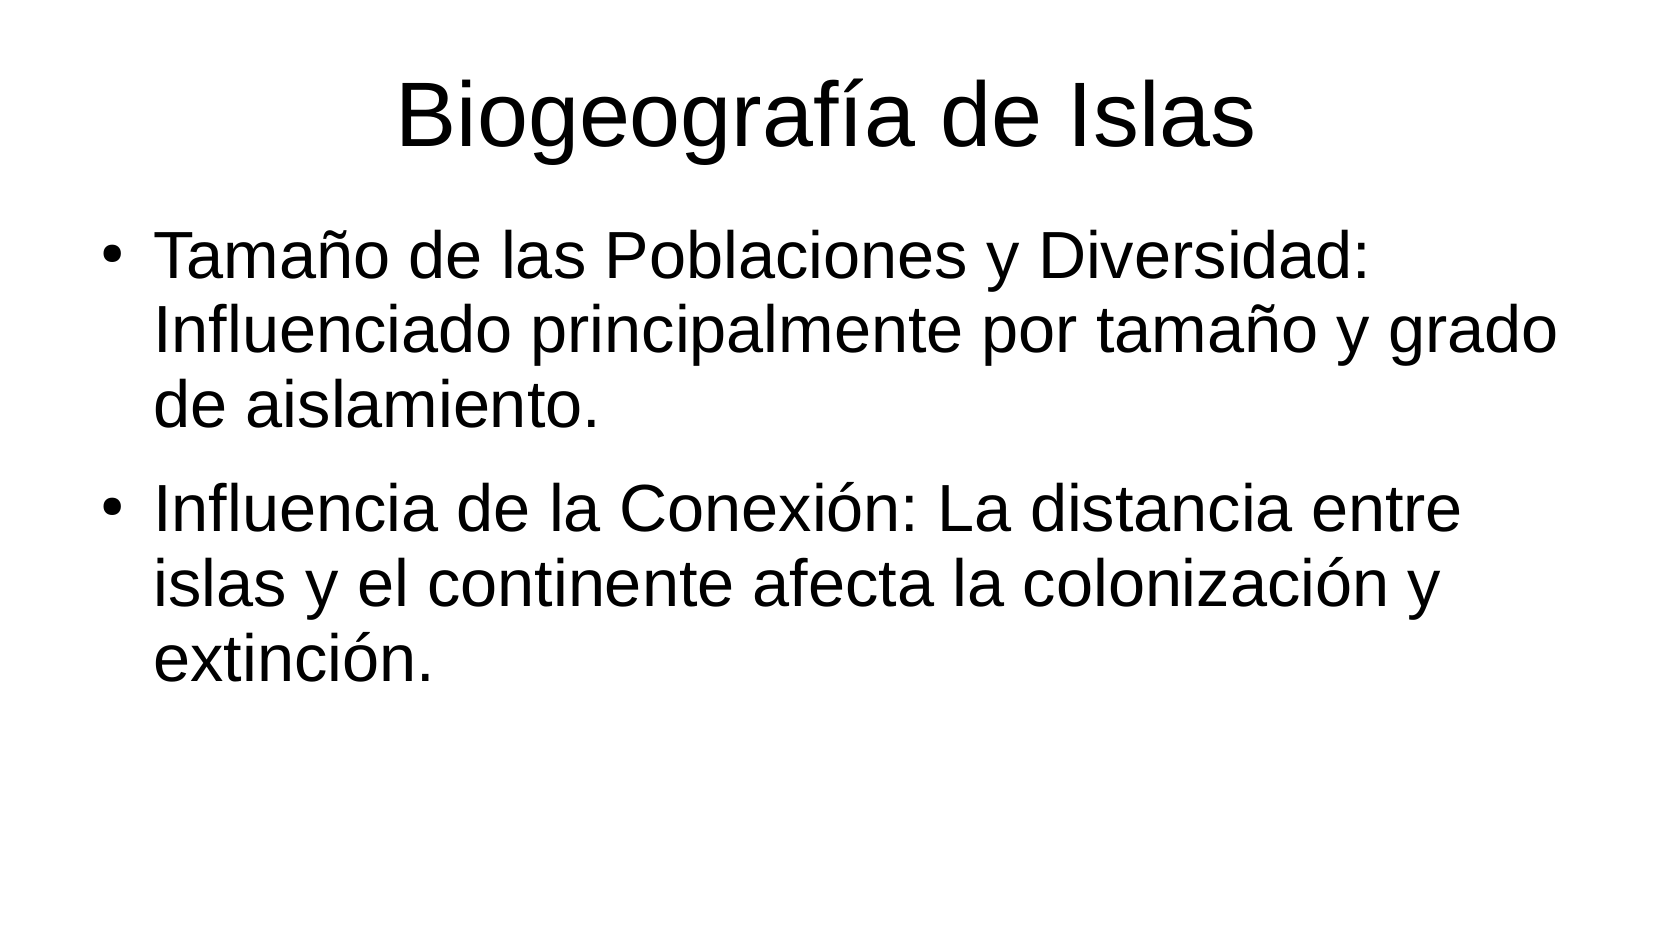

# Biogeografía de Islas
Tamaño de las Poblaciones y Diversidad: Influenciado principalmente por tamaño y grado de aislamiento.
Influencia de la Conexión: La distancia entre islas y el continente afecta la colonización y extinción.